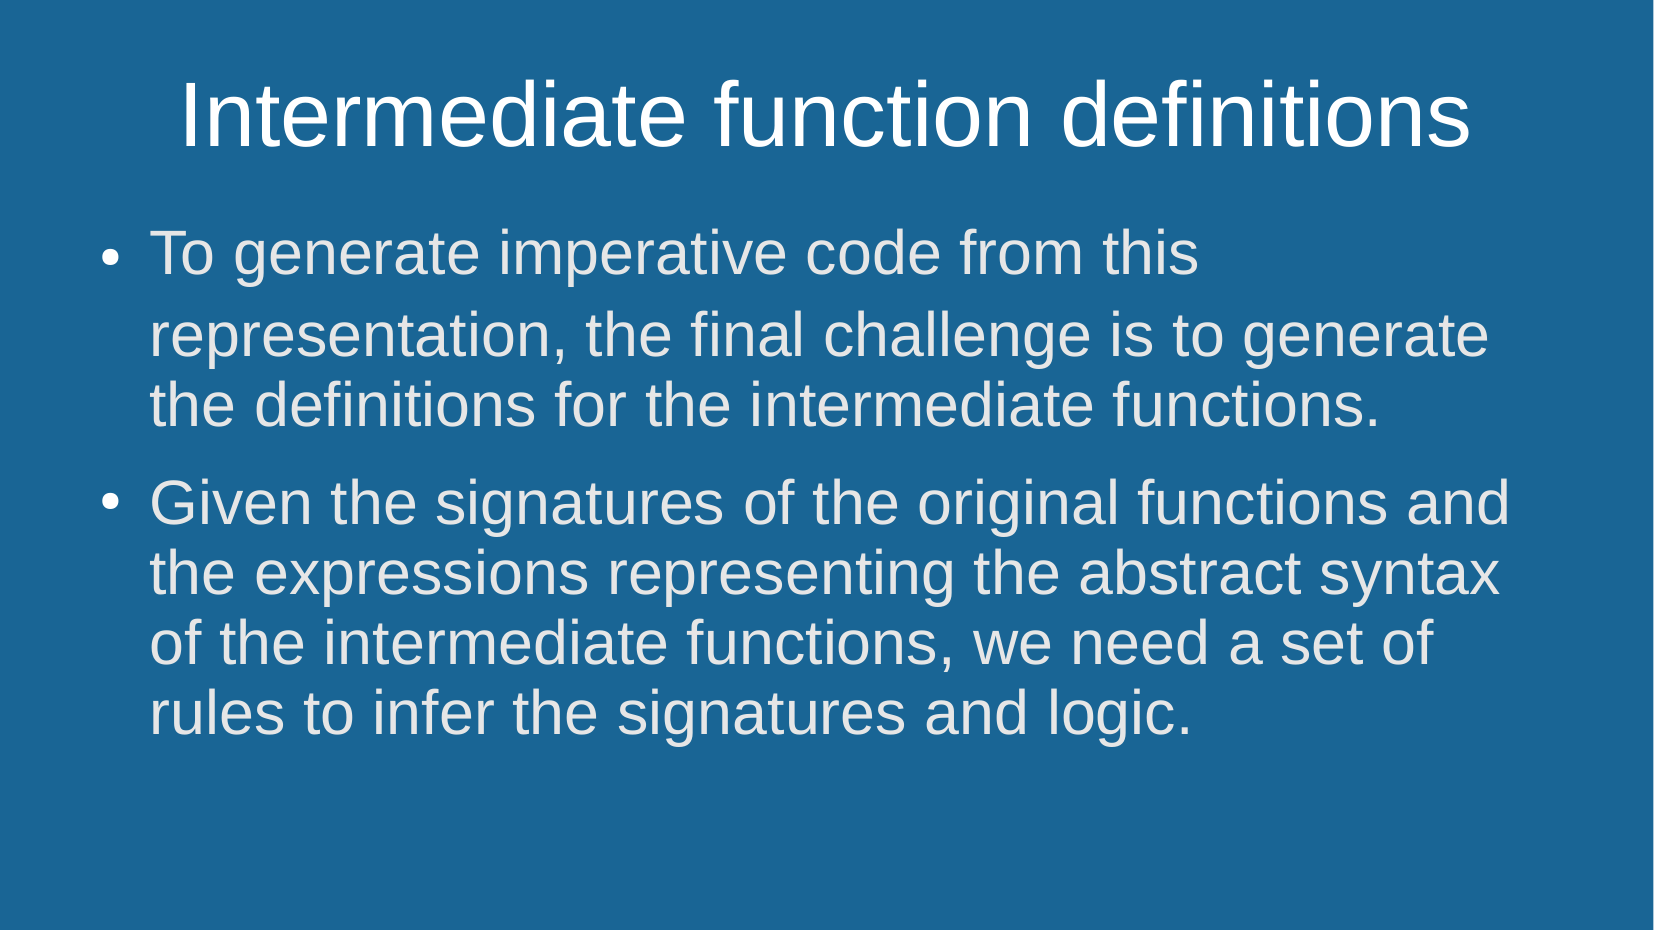

# Intermediate function definitions
﻿To generate imperative code from this representation, the final challenge is to generate the definitions for the intermediate functions.
Given the signatures of the original functions and the expressions representing the abstract syntax of the intermediate functions, we need a set of rules to infer the signatures and logic.